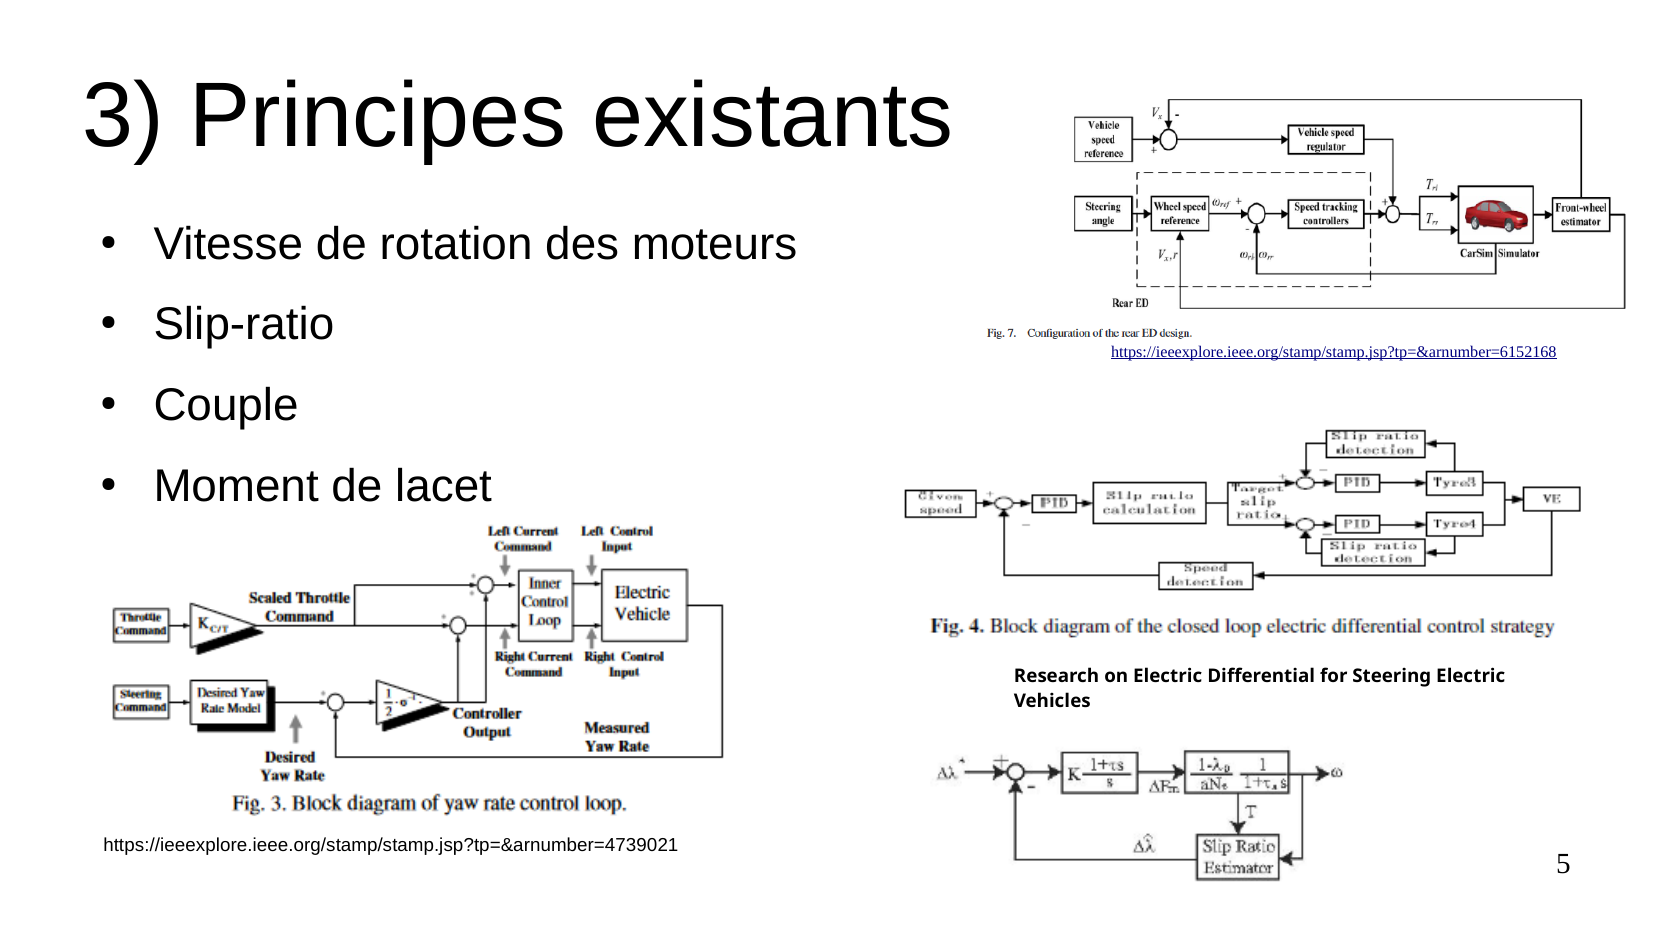

# 3) Principes existants
Vitesse de rotation des moteurs
Slip-ratio
Couple
Moment de lacet
Research on Electric Differential for Steering Electric Vehicles
Zitong Wang, Wei Yao, and Wei Zhang
https://ieeexplore.ieee.org/stamp/stamp.jsp?tp=&arnumber=4739021
5